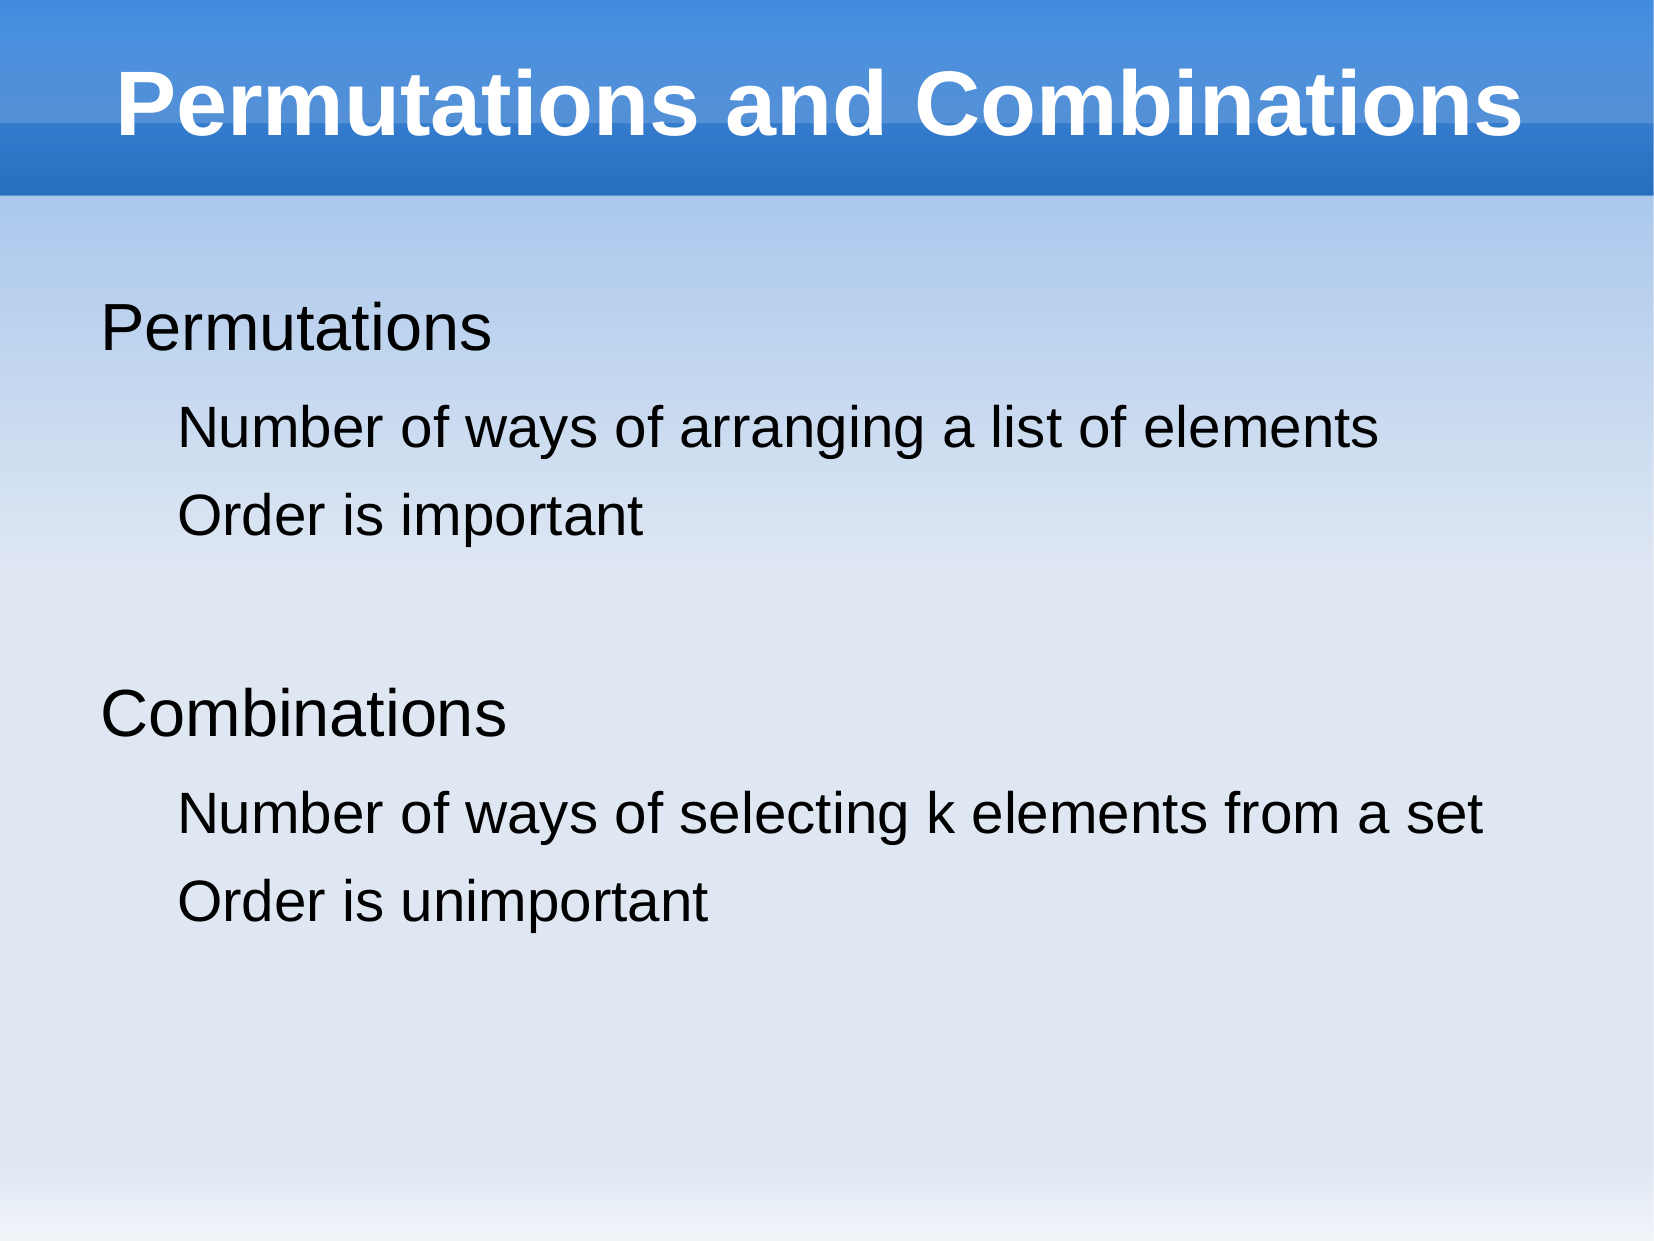

# Permutations and Combinations
Permutations
Number of ways of arranging a list of elements
Order is important
Combinations
Number of ways of selecting k elements from a set
Order is unimportant